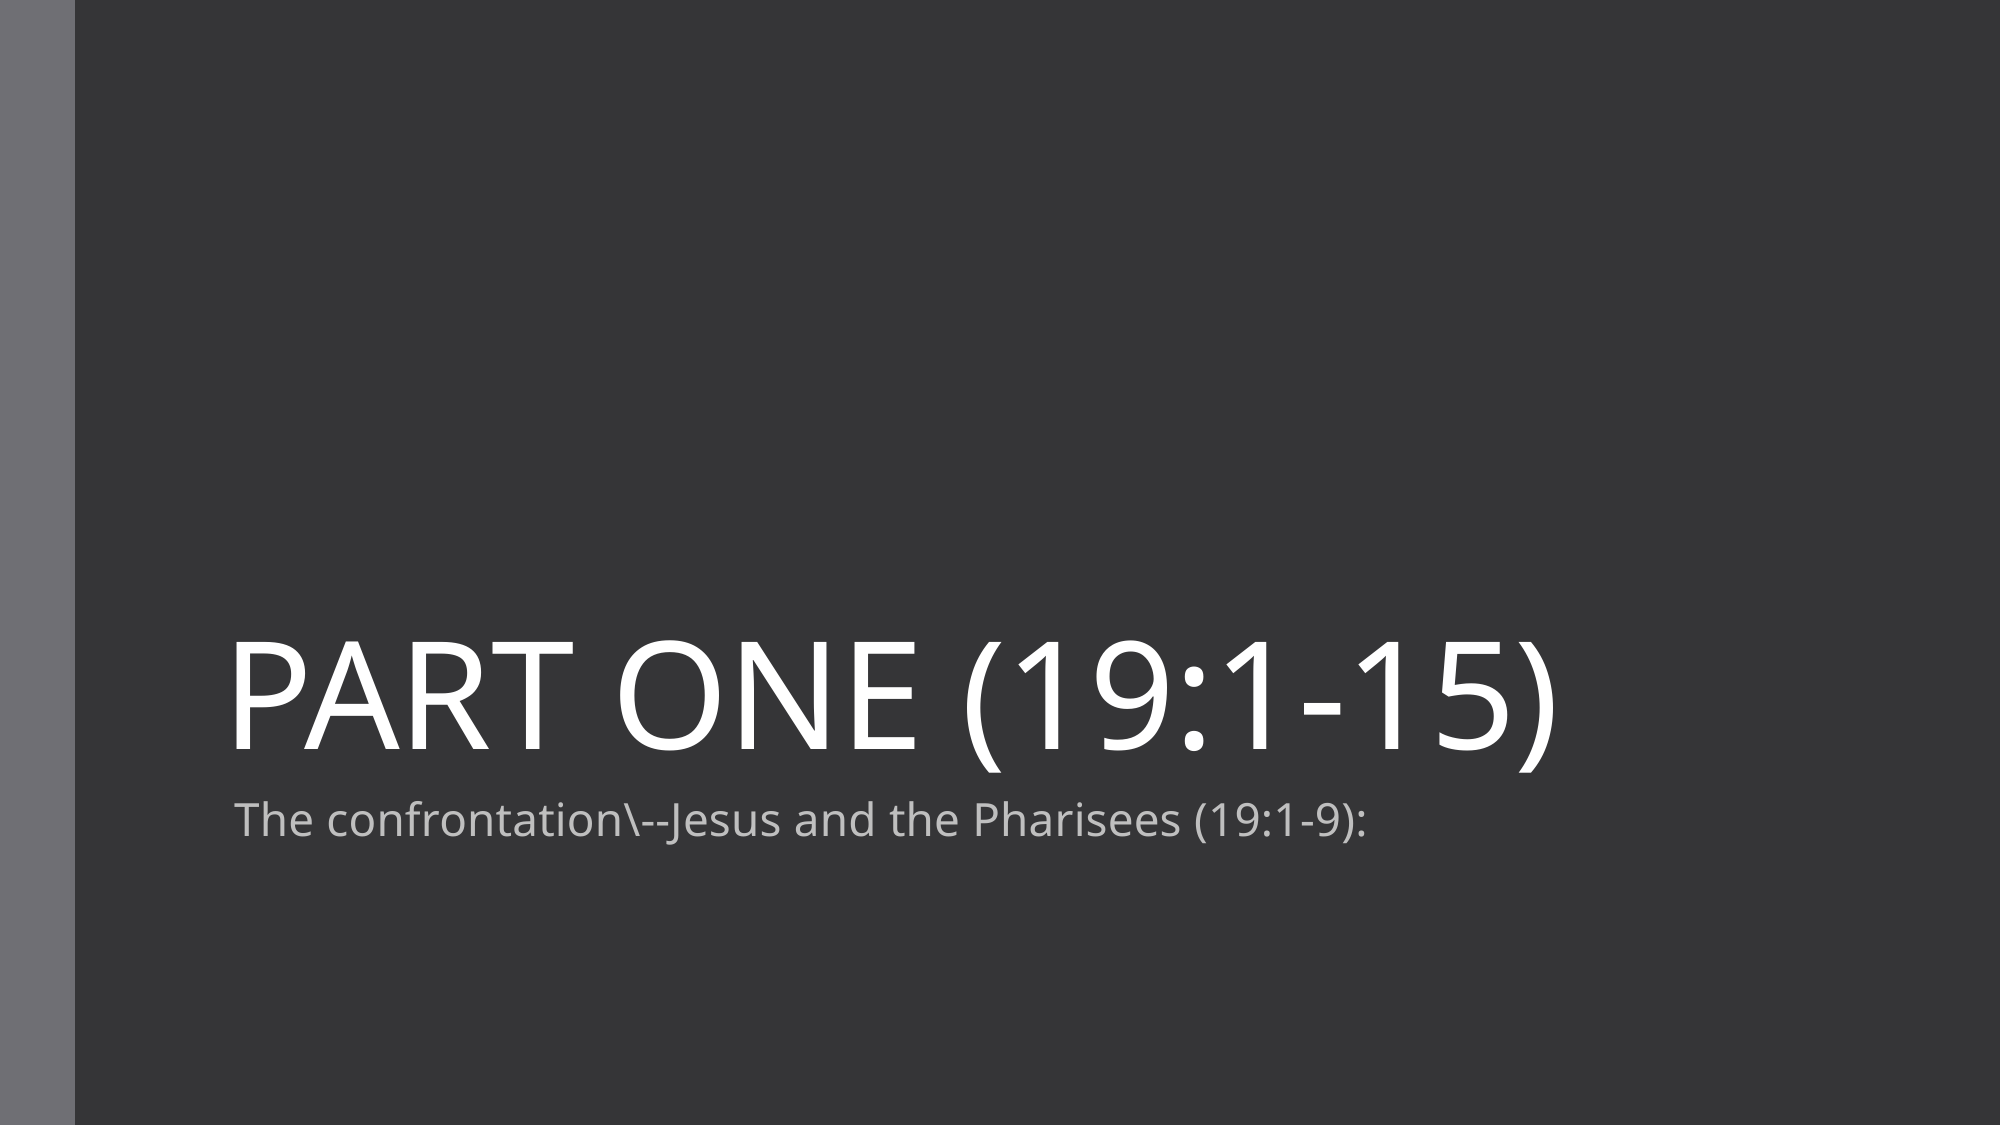

# PART ONE (19:1-15)
 The confrontation\--Jesus and the Pharisees (19:1-9):